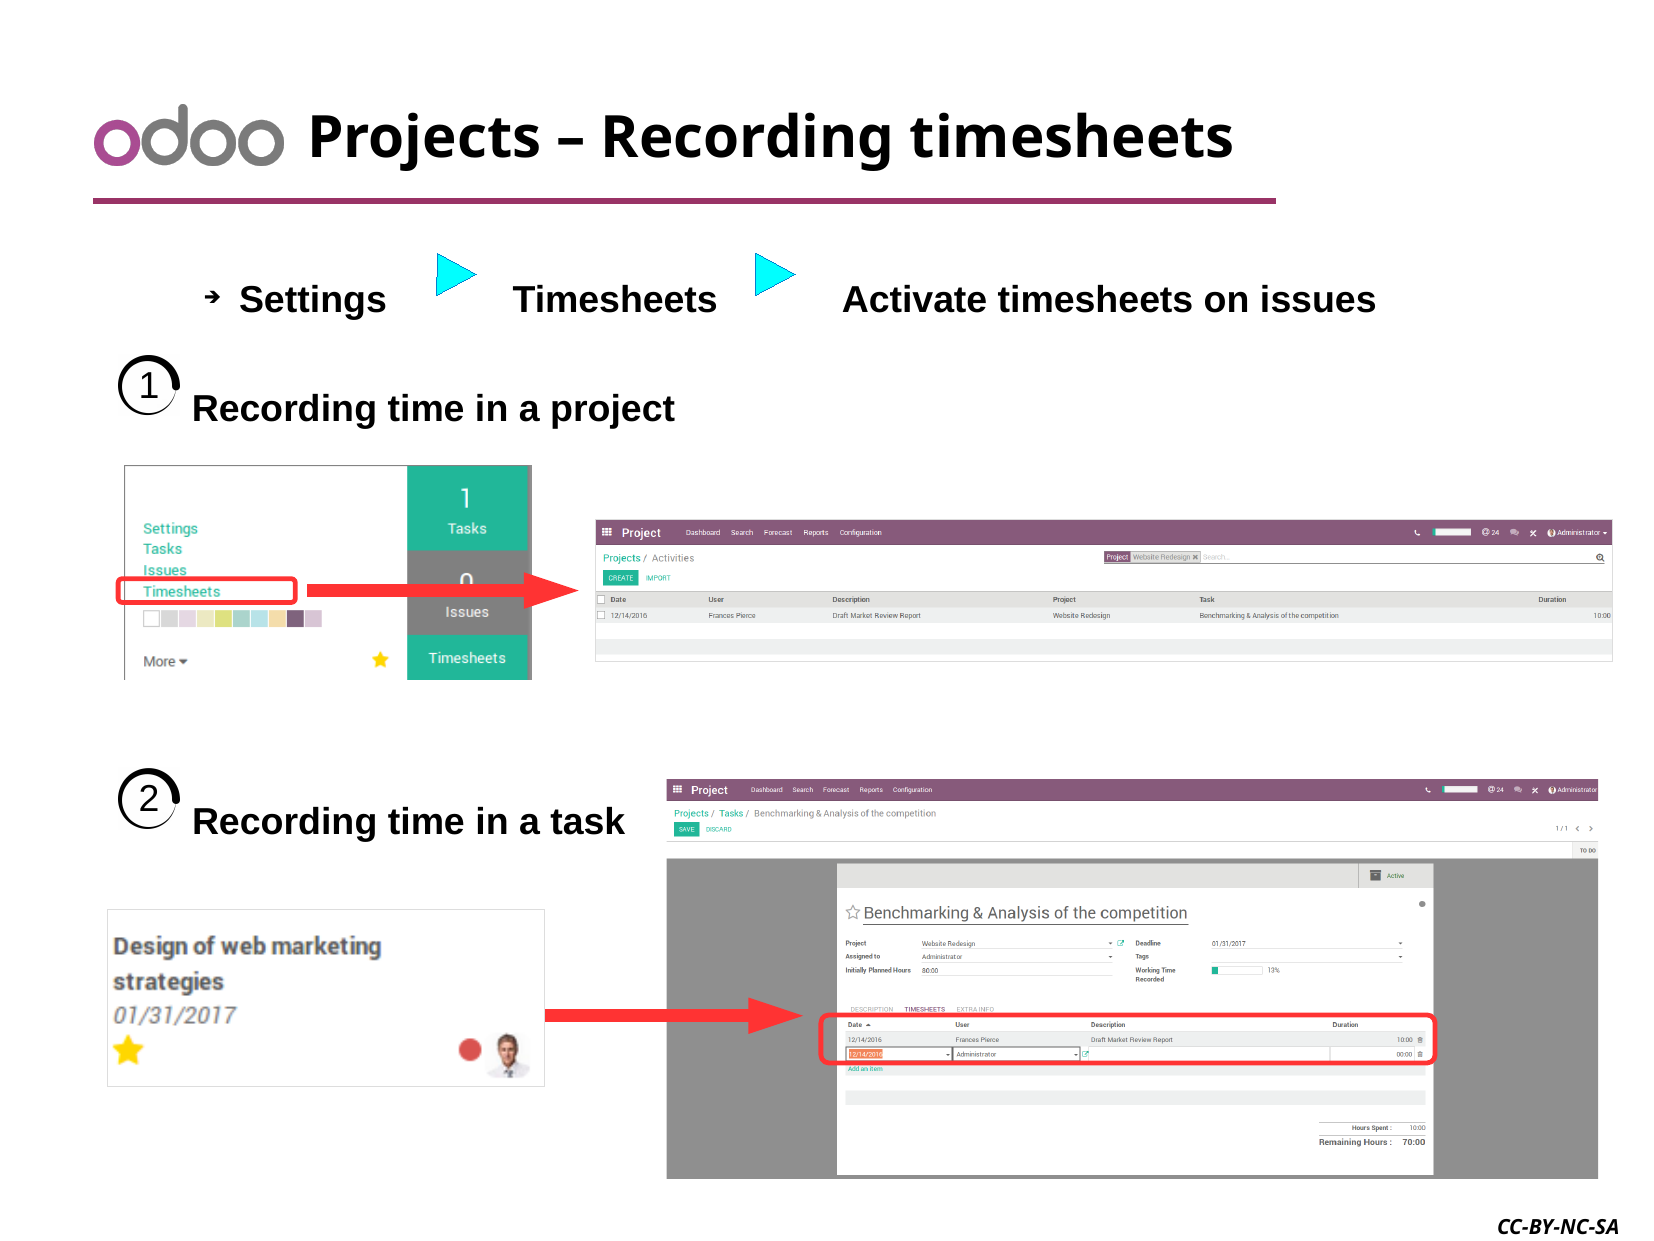

# Projects – Recording timesheets
Settings Timesheets Activate timesheets on issues
1
Recording time in a project
2
Recording time in a task
CC-BY-NC-SA